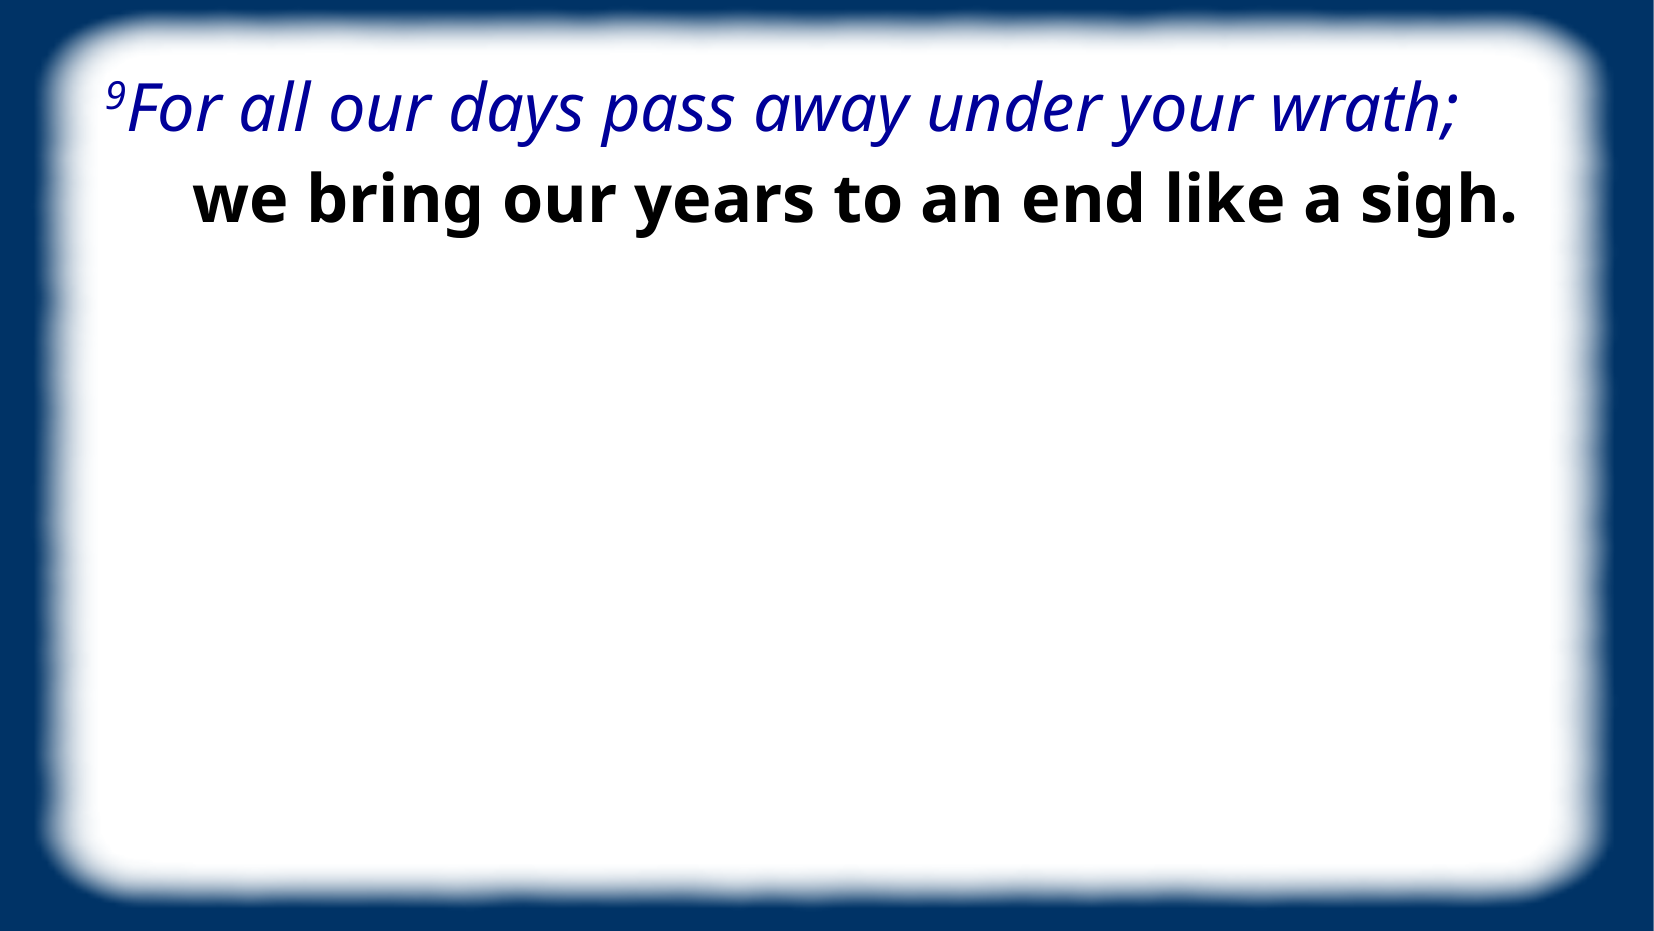

9For all our days pass away under your wrath;
 we bring our years to an end like a sigh.